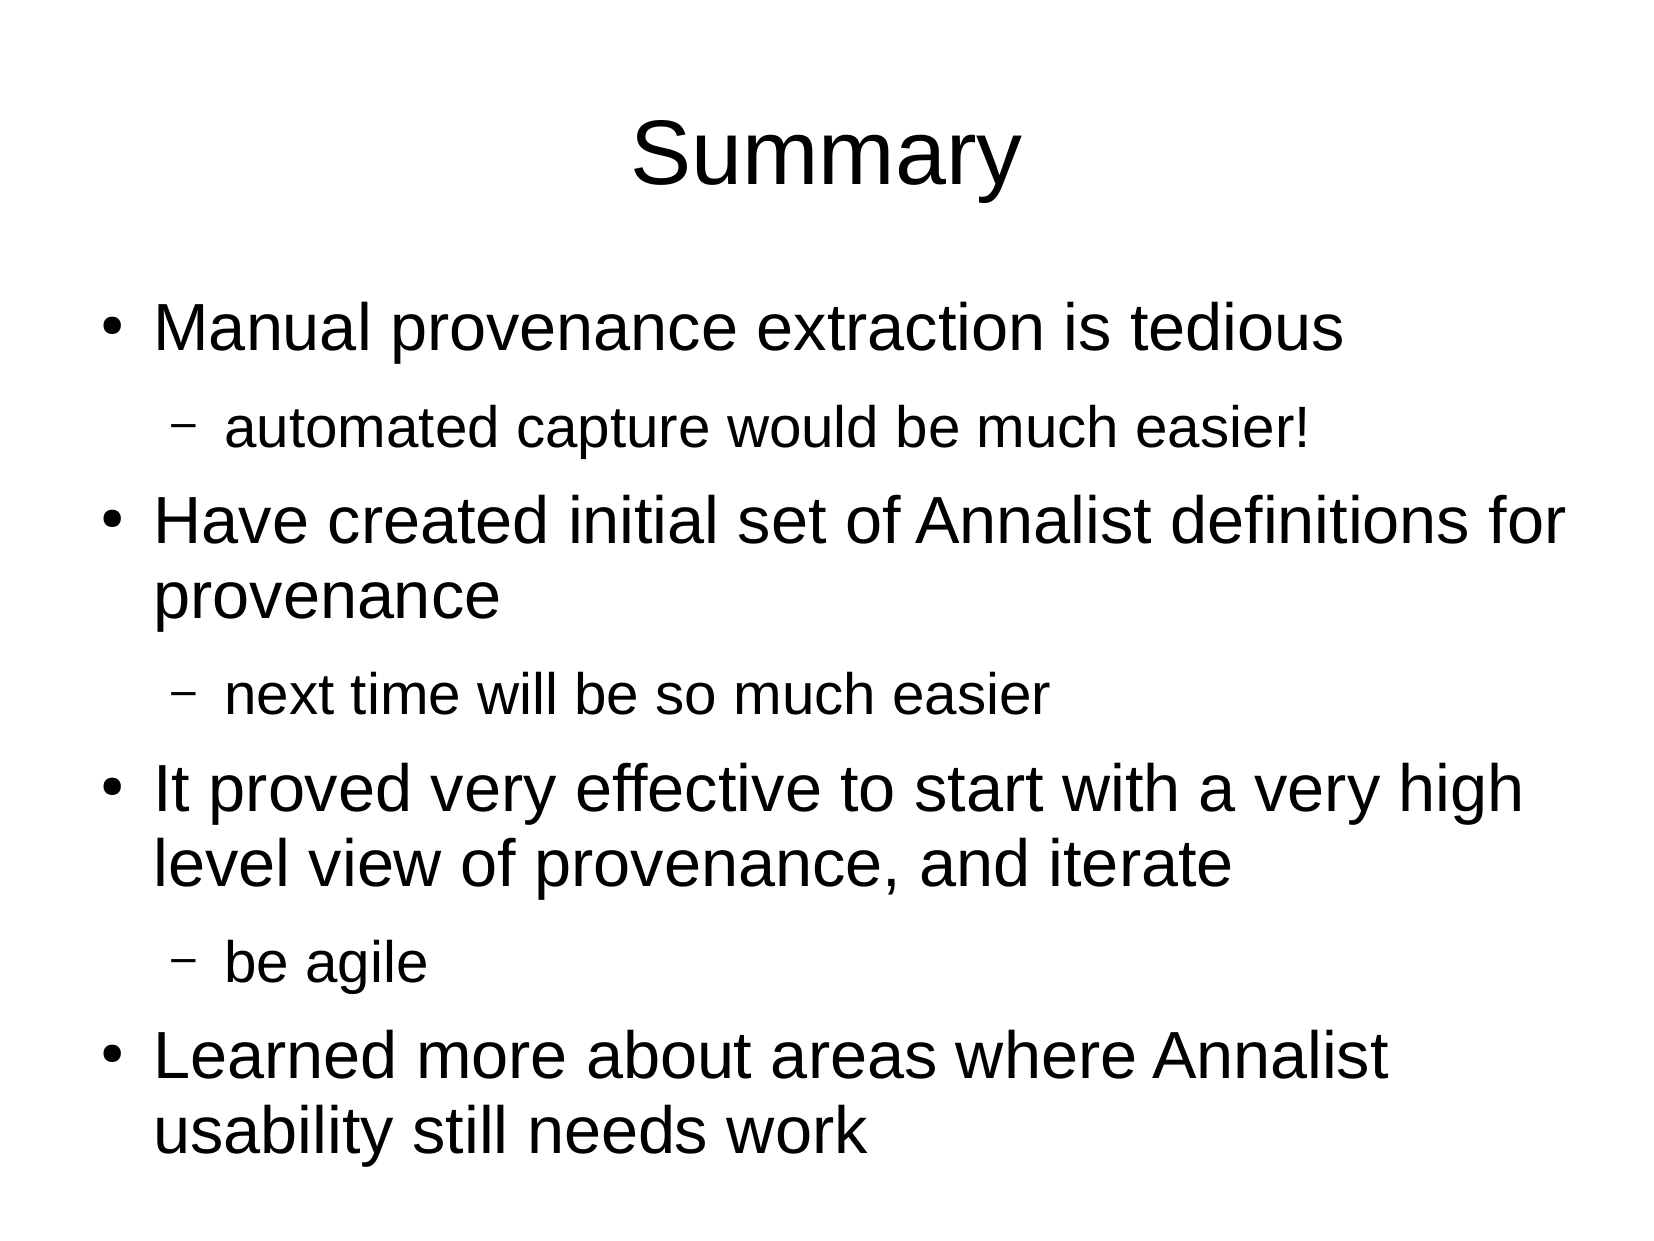

# Summary
Manual provenance extraction is tedious
automated capture would be much easier!
Have created initial set of Annalist definitions for provenance
next time will be so much easier
It proved very effective to start with a very high level view of provenance, and iterate
be agile
Learned more about areas where Annalist usability still needs work